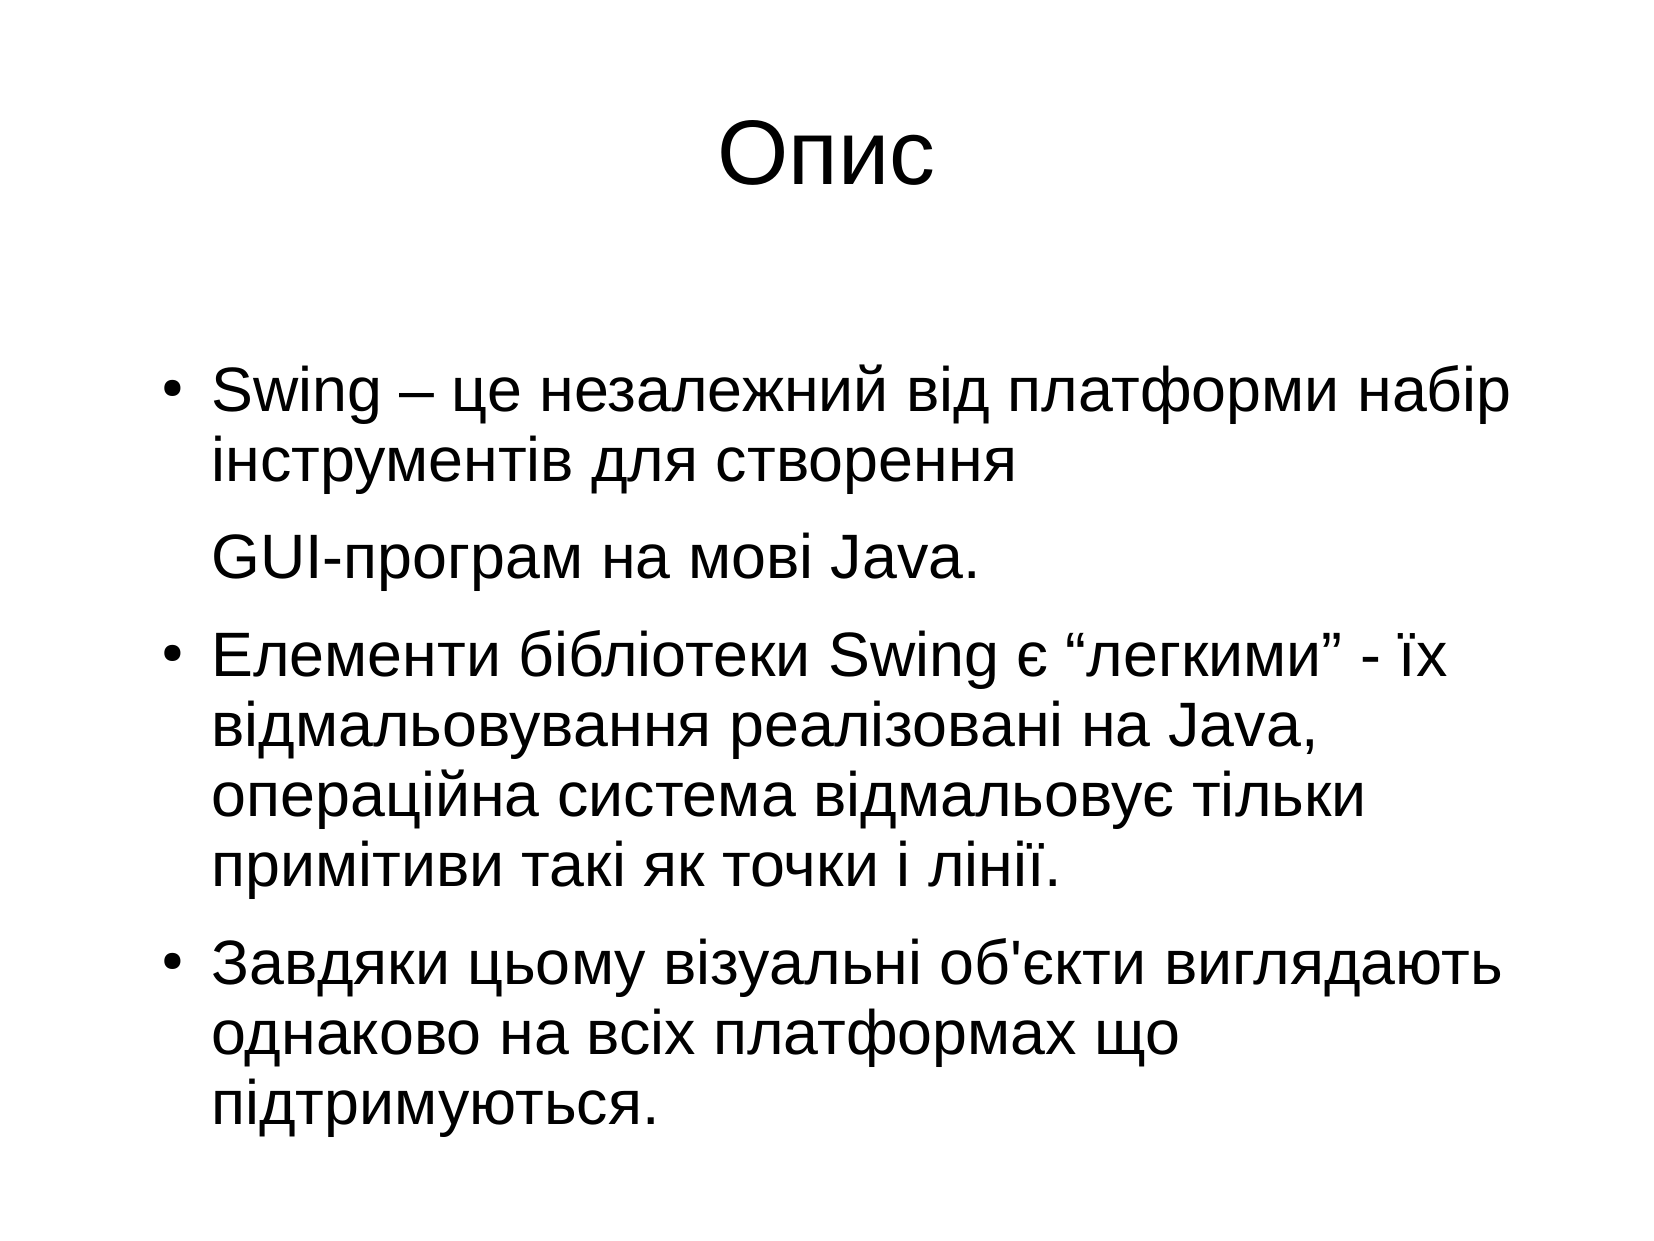

# Опис
Swing – це незалежний від платформи набір інструментів для створення
GUI-програм на мові Java.
Елементи бібліотеки Swing є “легкими” - їх відмальовування реалізовані на Java, операційна система відмальовує тільки примітиви такі як точки і лінії.
Завдяки цьому візуальні об'єкти виглядають однаково на всіх платформах що підтримуються.